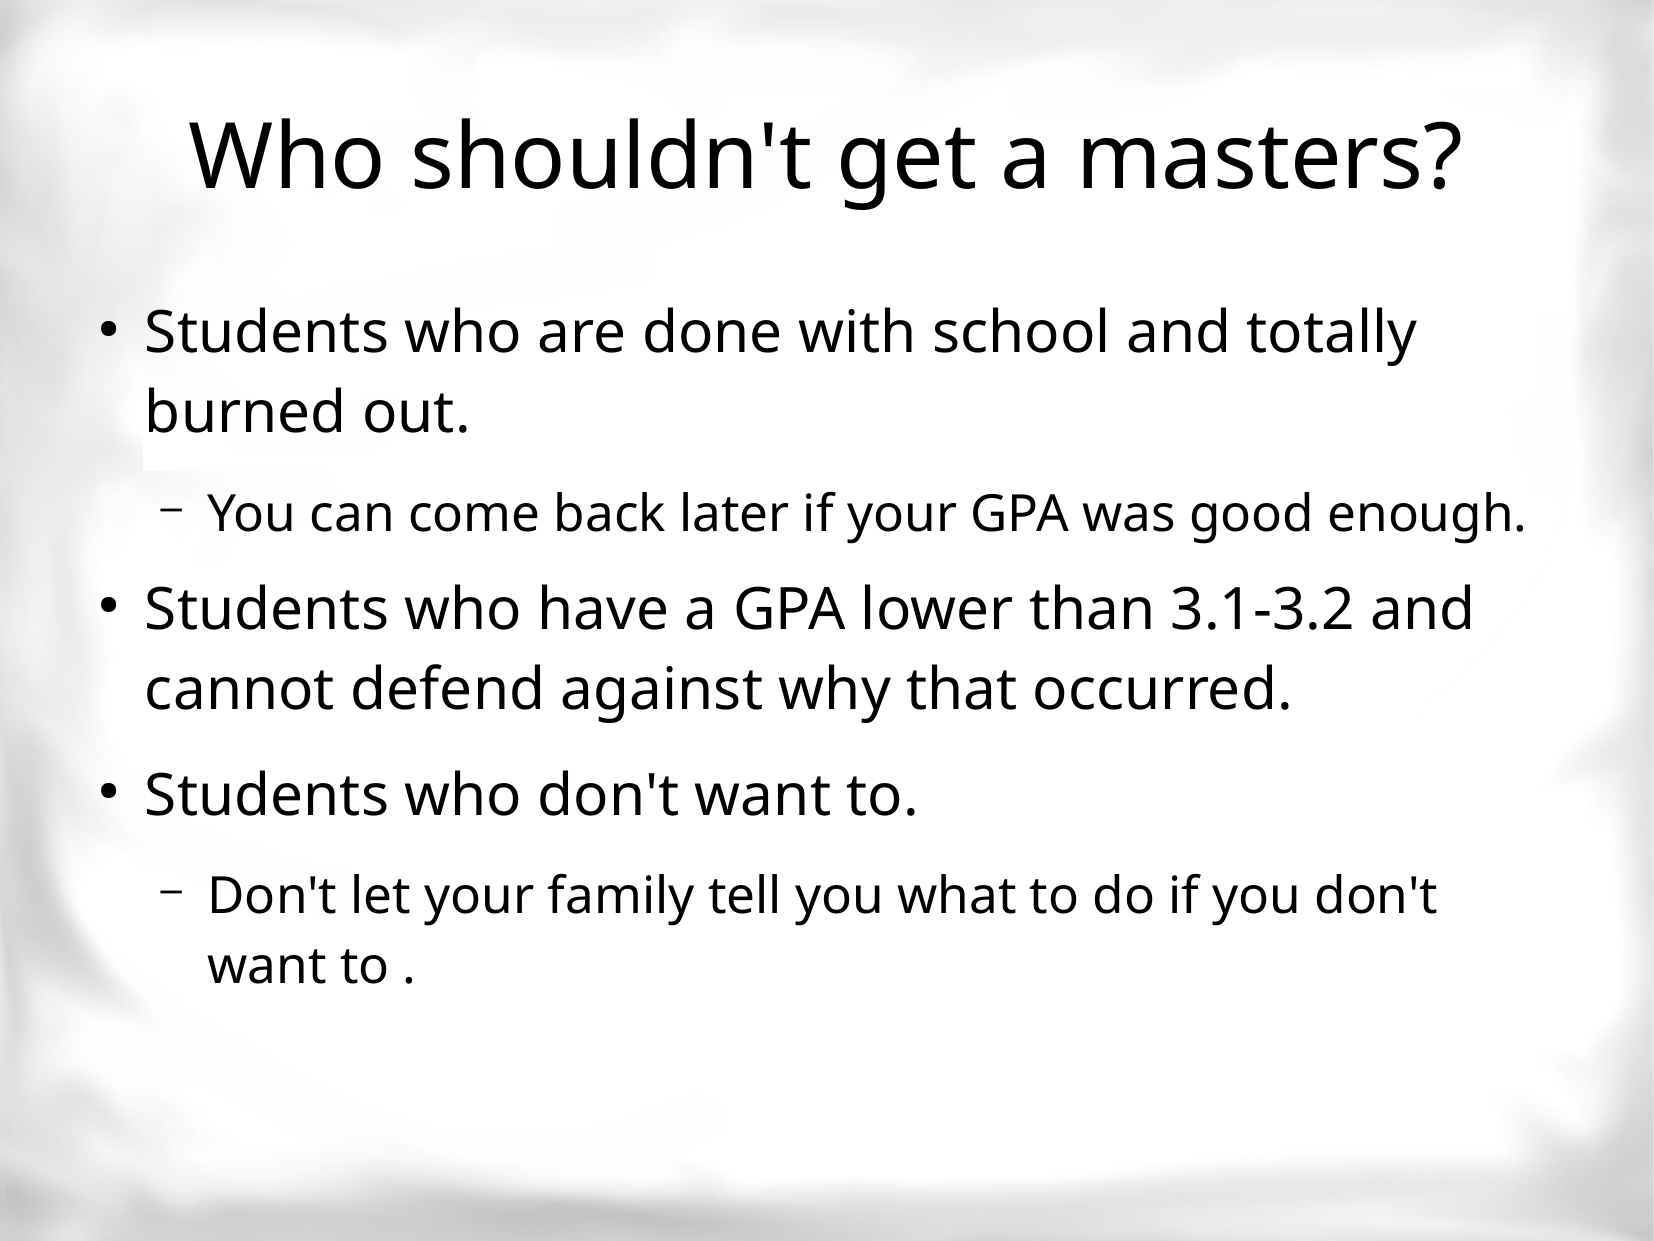

# Who shouldn't get a masters?
Students who are done with school and totally burned out.
You can come back later if your GPA was good enough.
Students who have a GPA lower than 3.1-3.2 and cannot defend against why that occurred.
Students who don't want to.
Don't let your family tell you what to do if you don't want to .